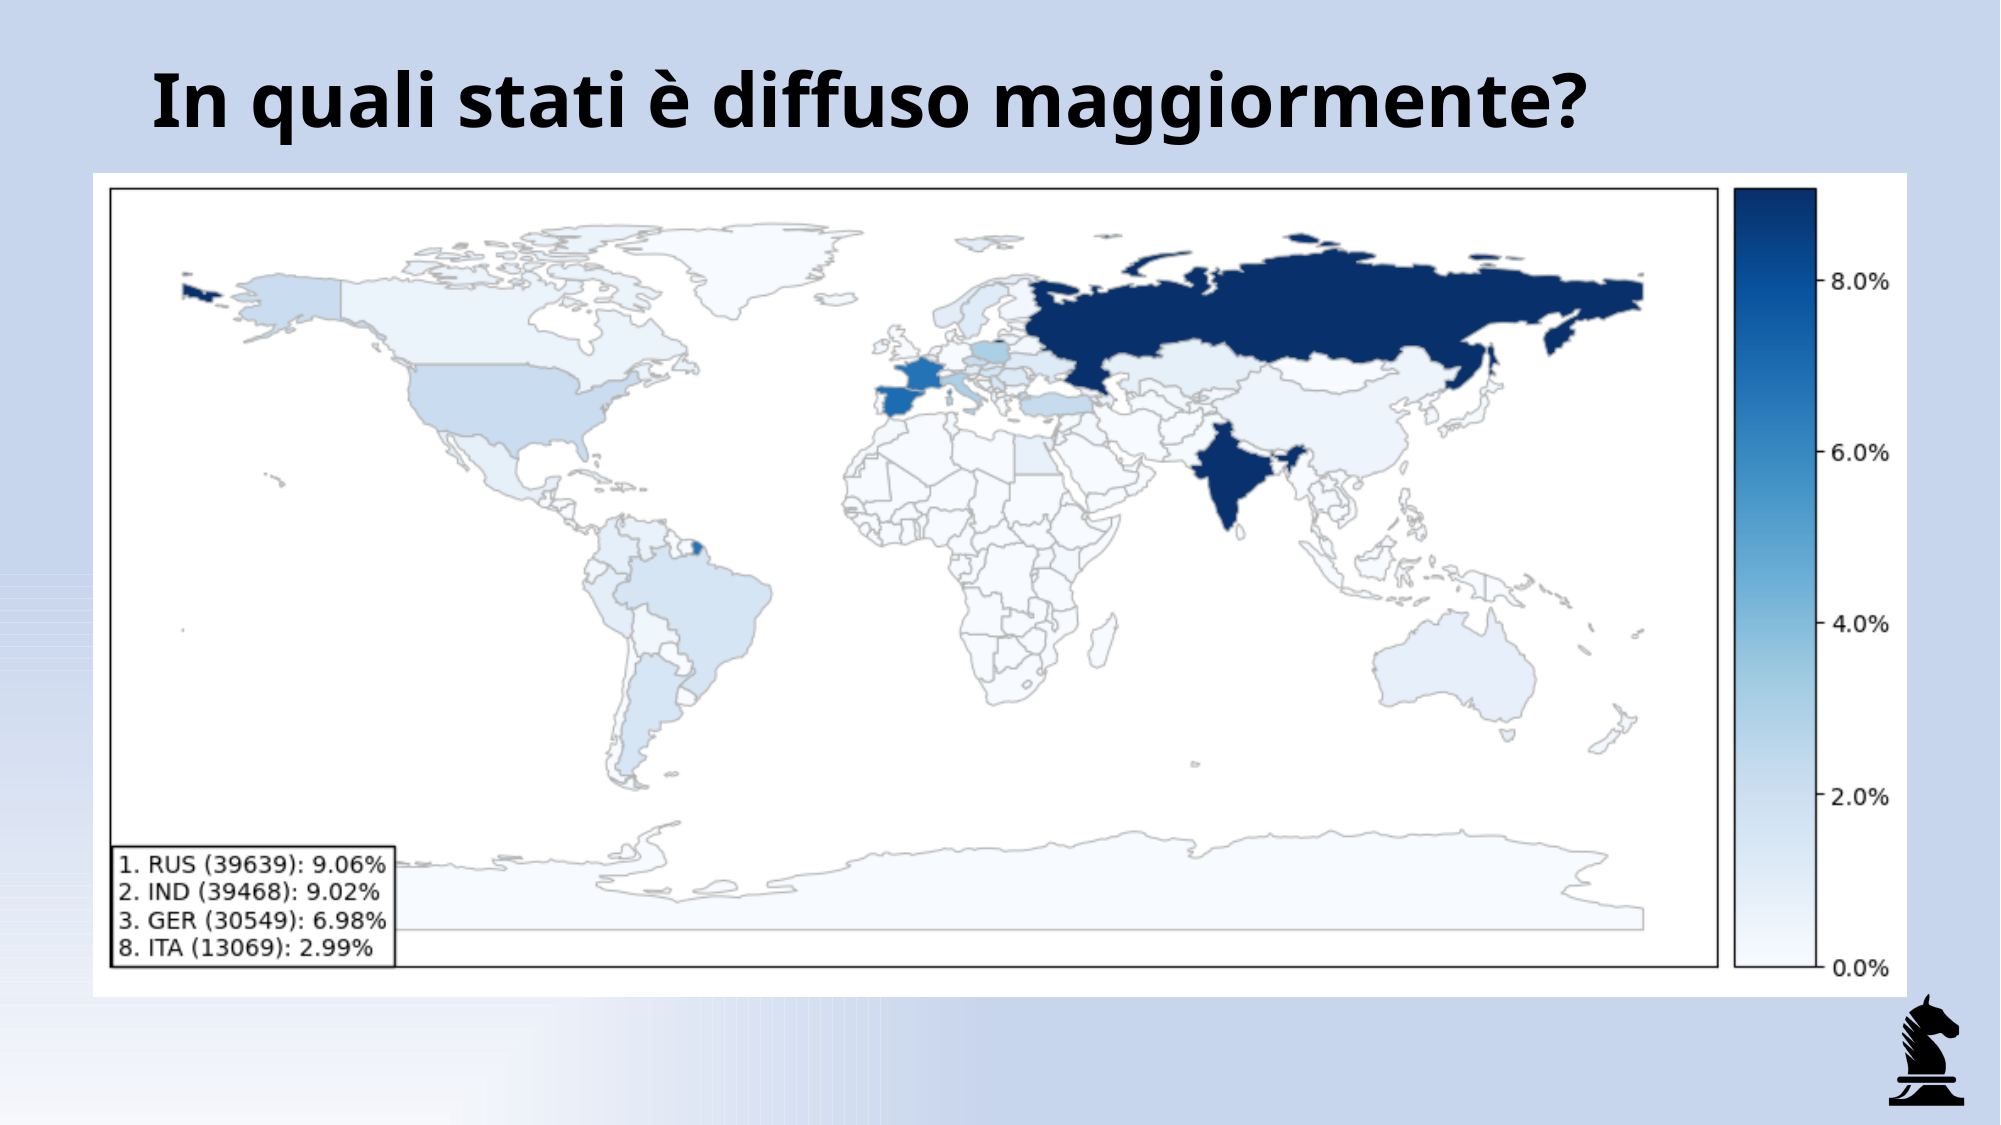

# In quali stati è diffuso maggiormente?